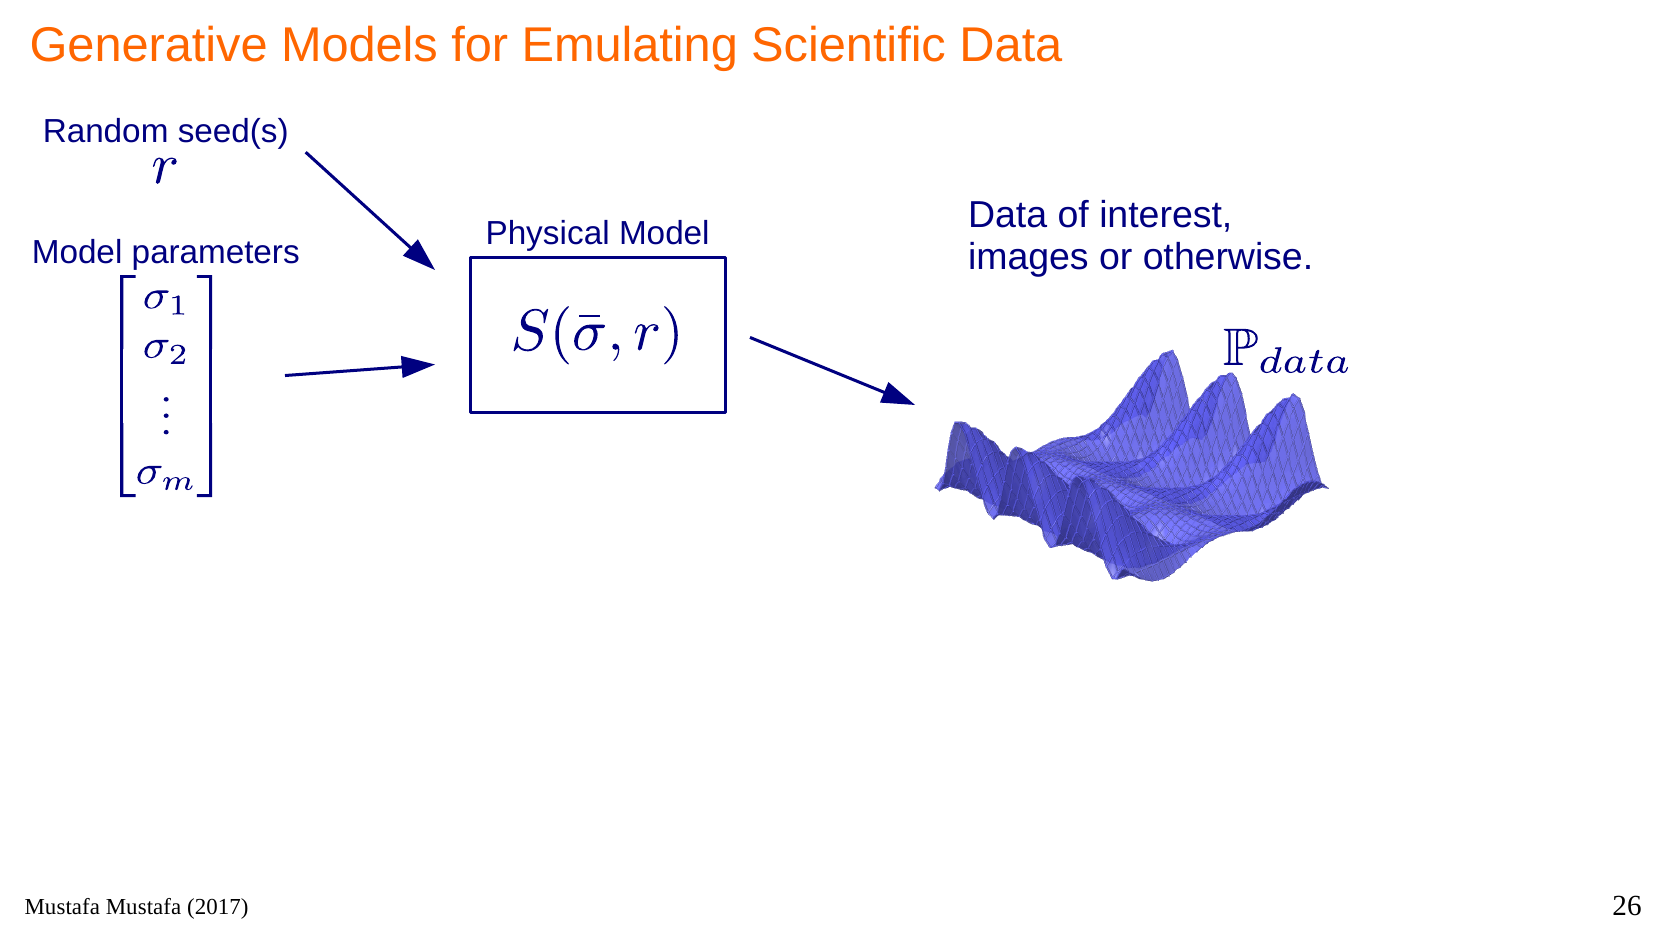

# Generative Models for Emulating Scientific Data
Random seed(s)
Data of interest, images or otherwise.
Physical Model
Model parameters
26
Mustafa Mustafa (2017)